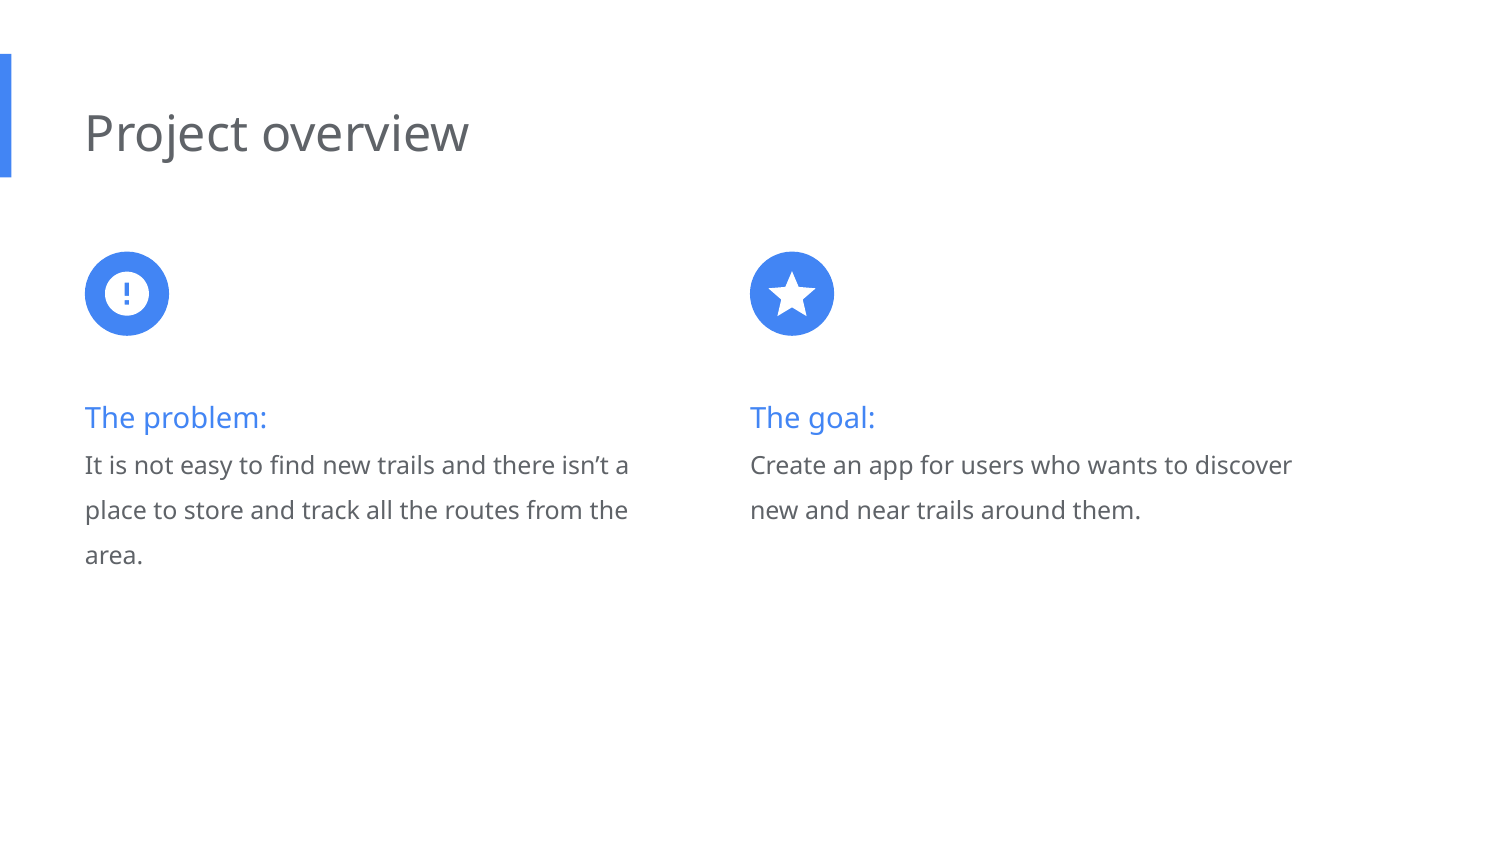

Project overview
The problem:
It is not easy to find new trails and there isn’t a place to store and track all the routes from the area.
The goal:
Create an app for users who wants to discover new and near trails around them.